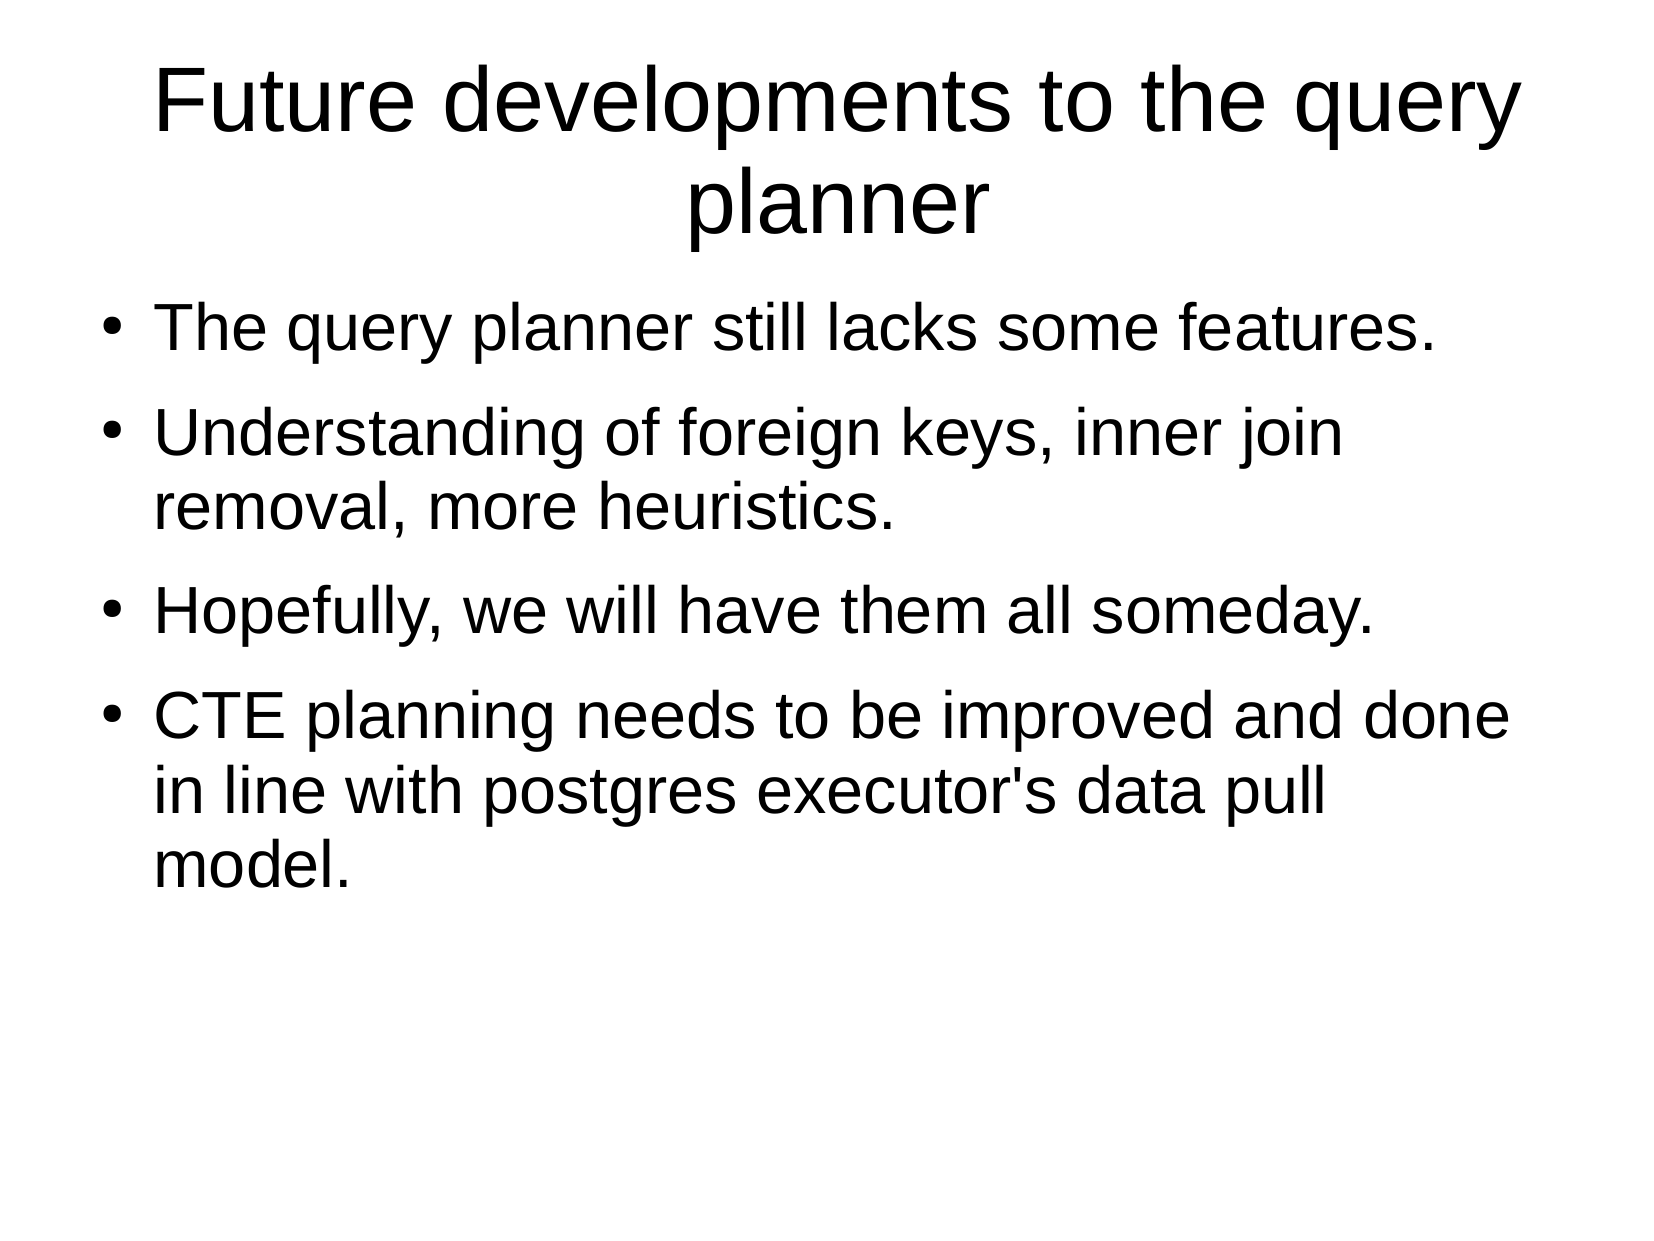

# Future developments to the query planner
The query planner still lacks some features.
Understanding of foreign keys, inner join removal, more heuristics.
Hopefully, we will have them all someday.
CTE planning needs to be improved and done in line with postgres executor's data pull model.